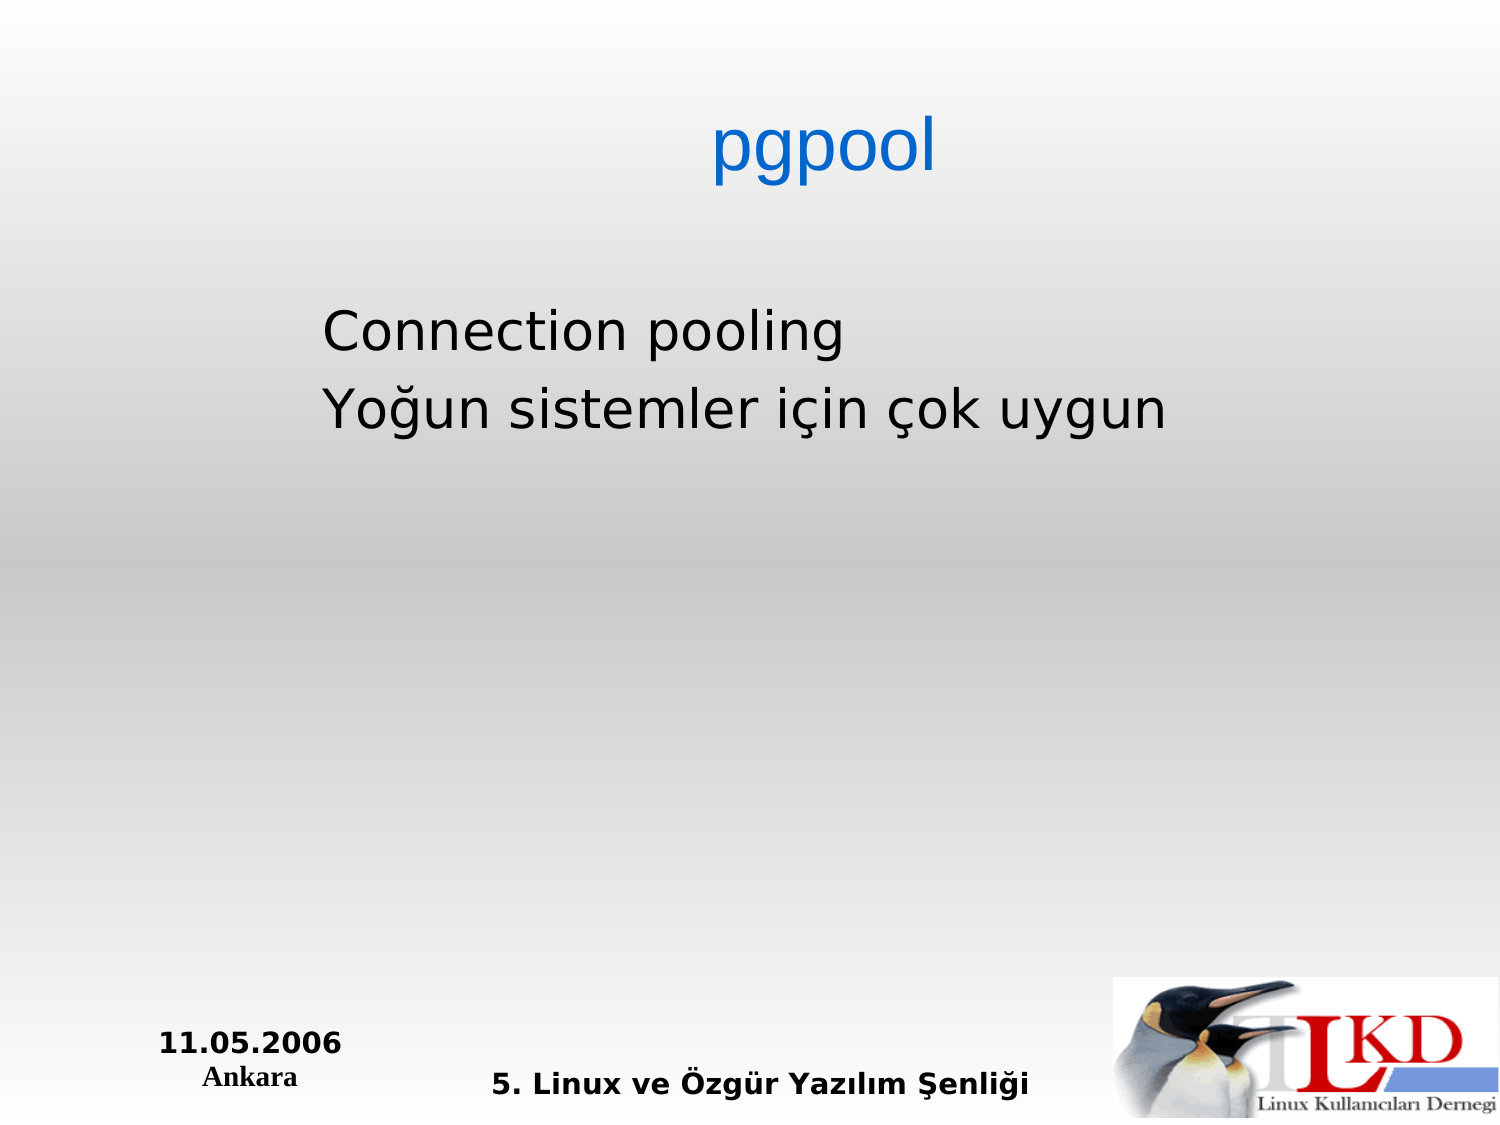

# pgpool
Connection pooling
Yoğun sistemler için çok uygun